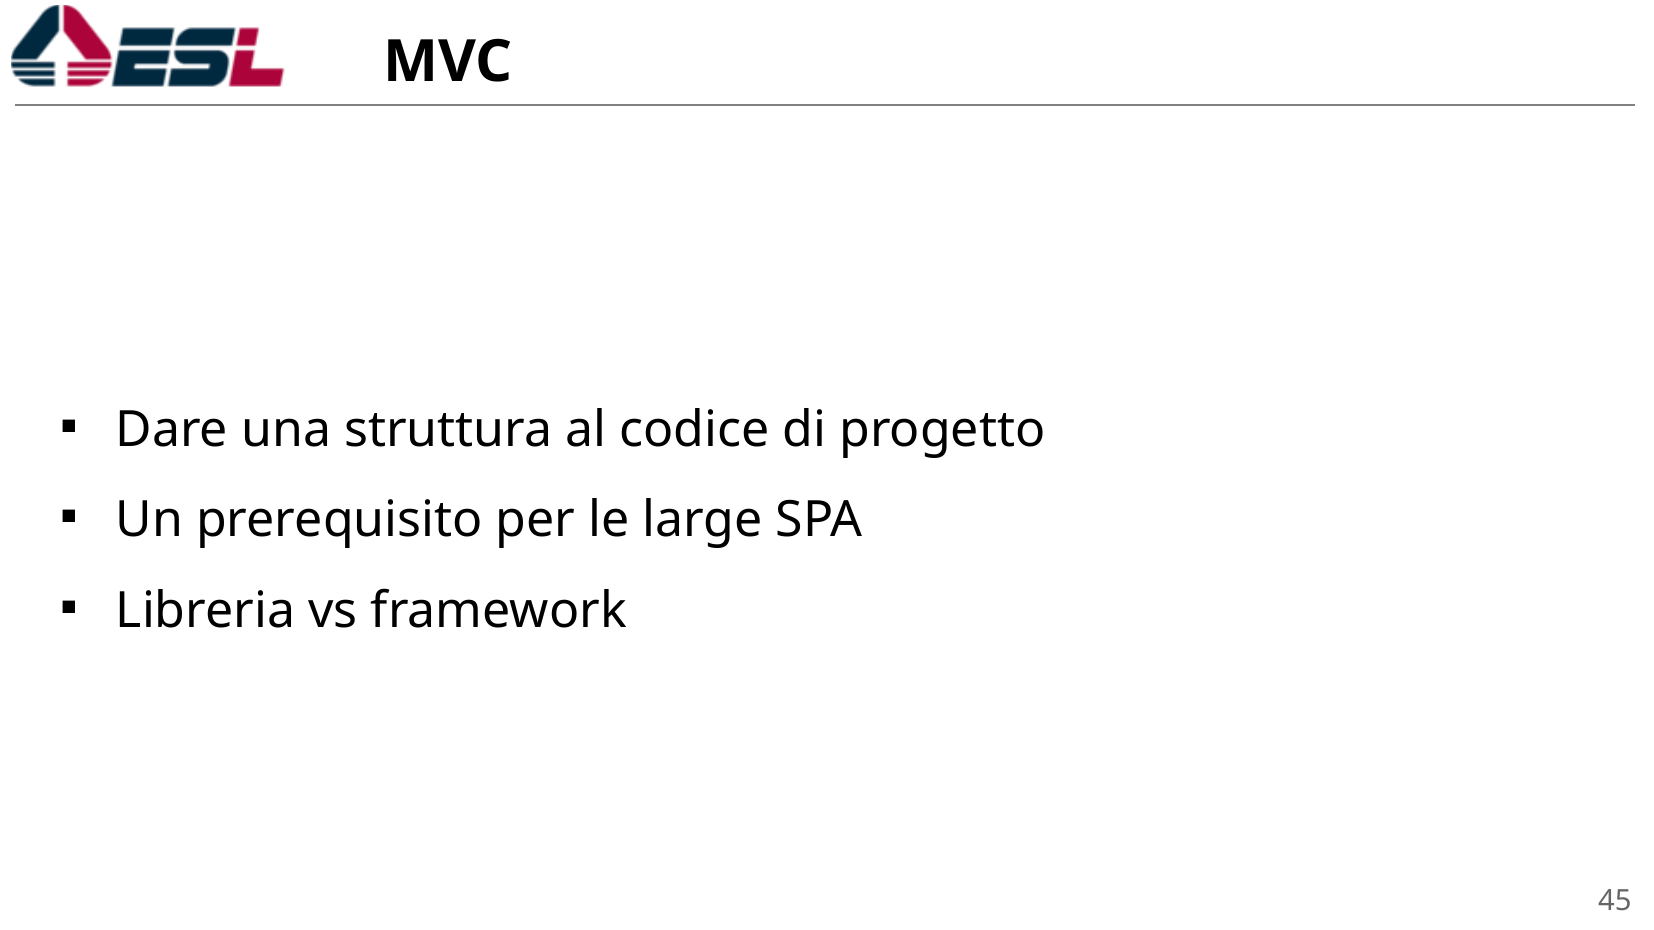

# MVC
Dare una struttura al codice di progetto
Un prerequisito per le large SPA
Libreria vs framework